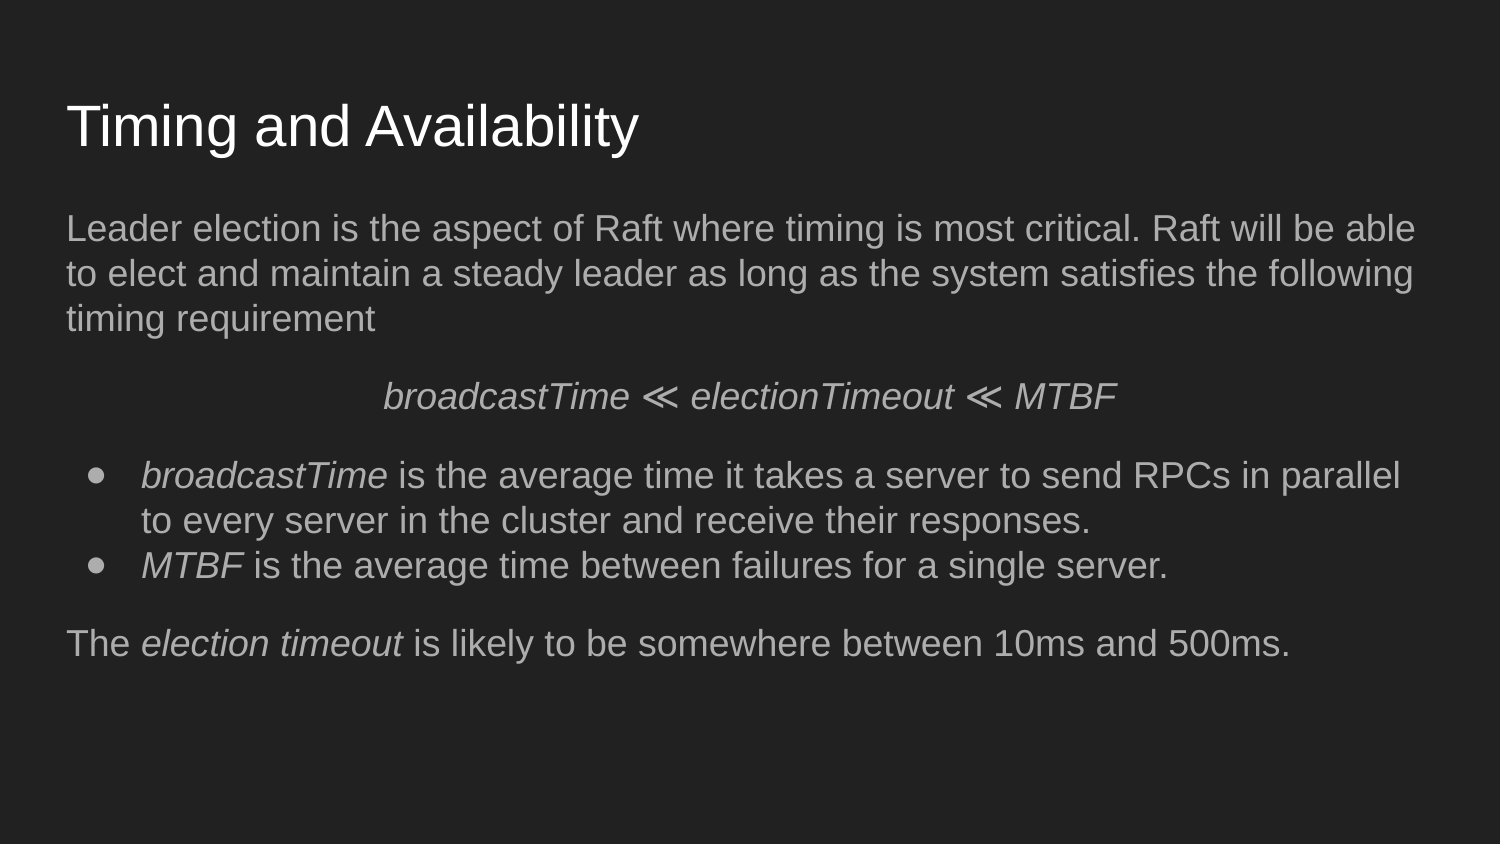

# Timing and Availability
Leader election is the aspect of Raft where timing is most critical. Raft will be able to elect and maintain a steady leader as long as the system satisfies the following timing requirement
broadcastTime ≪ electionTimeout ≪ MTBF
broadcastTime is the average time it takes a server to send RPCs in parallel to every server in the cluster and receive their responses.
MTBF is the average time between failures for a single server.
The election timeout is likely to be somewhere between 10ms and 500ms.